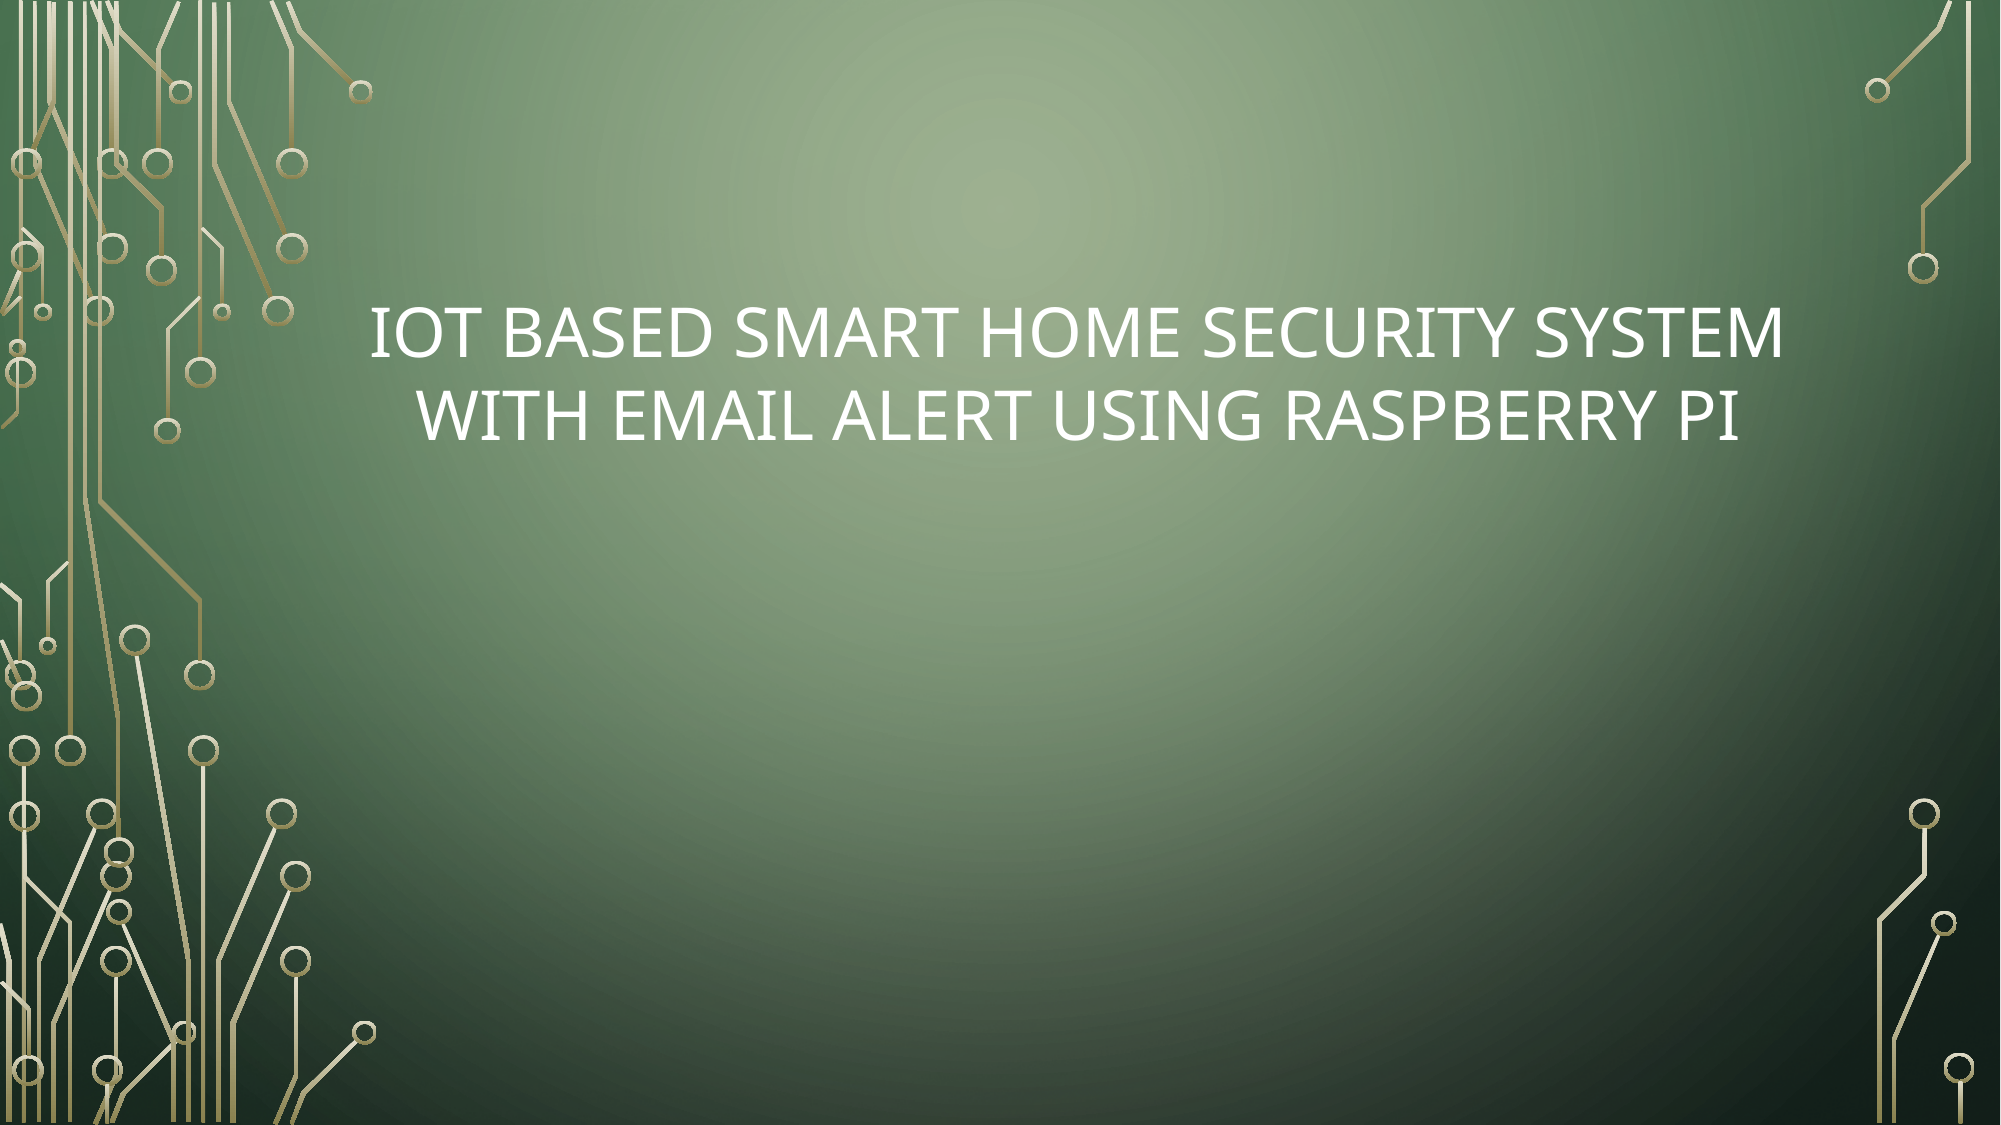

# IOT BASED SMART HOME SECURITY SYSTEM WITH EMAIL ALERT USING RASPBERRY PI